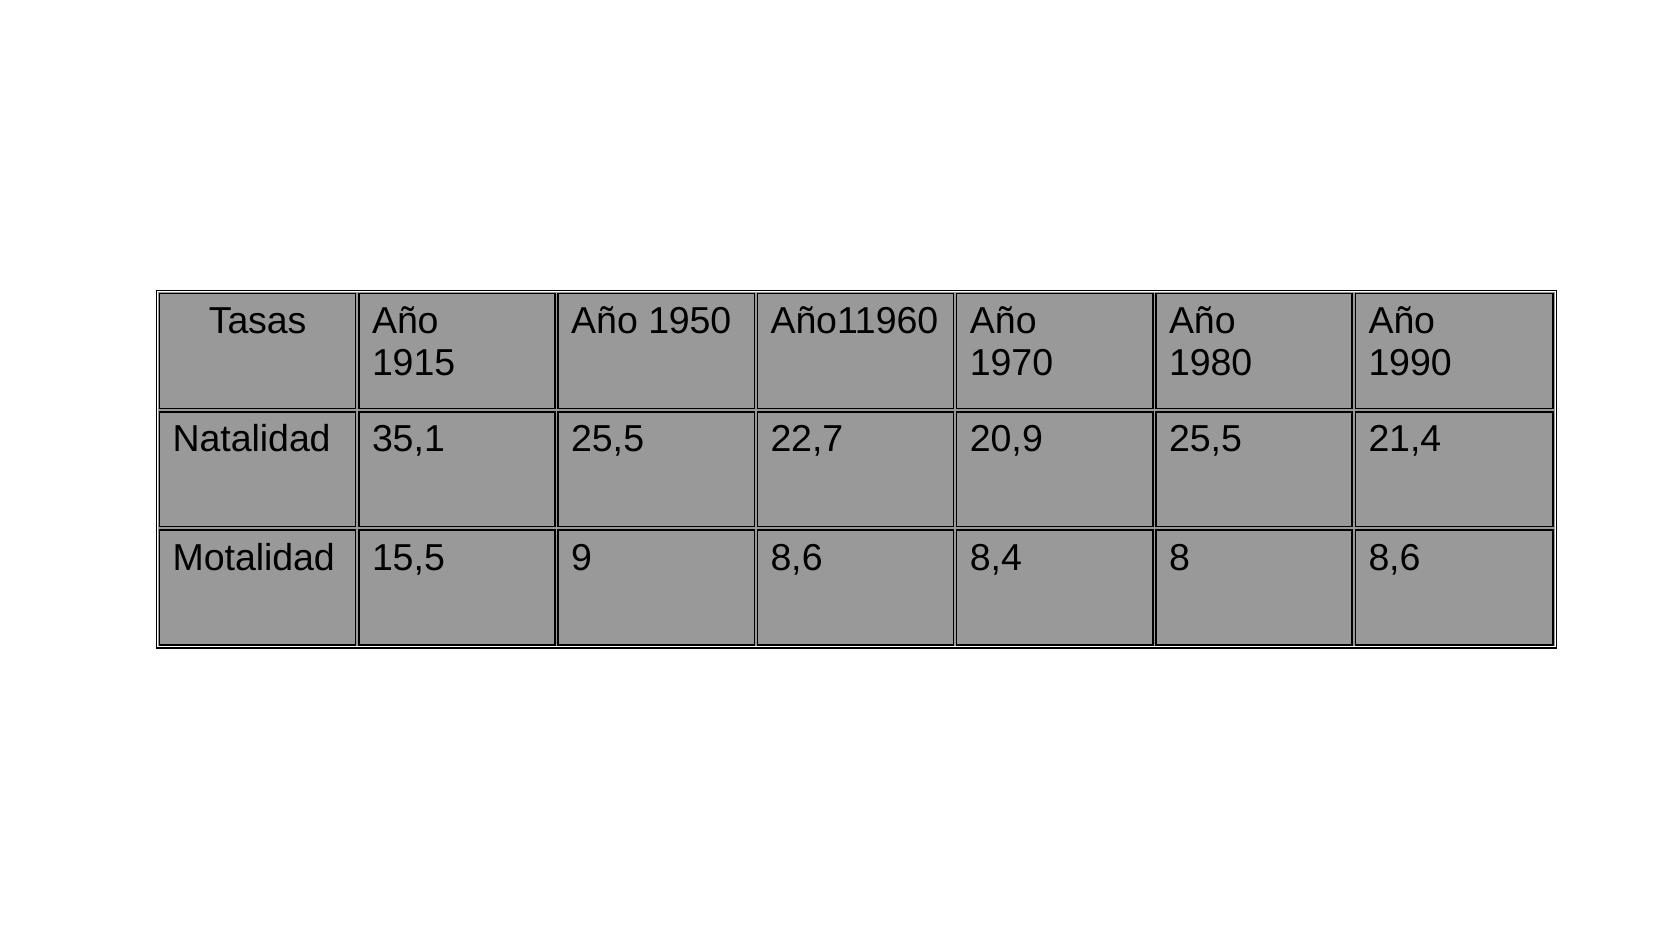

| Tasas | Año 1915 | Año 1950 | Año11960 | Año 1970 | Año 1980 | Año 1990 |
| --- | --- | --- | --- | --- | --- | --- |
| Natalidad | 35,1 | 25,5 | 22,7 | 20,9 | 25,5 | 21,4 |
| Motalidad | 15,5 | 9 | 8,6 | 8,4 | 8 | 8,6 |